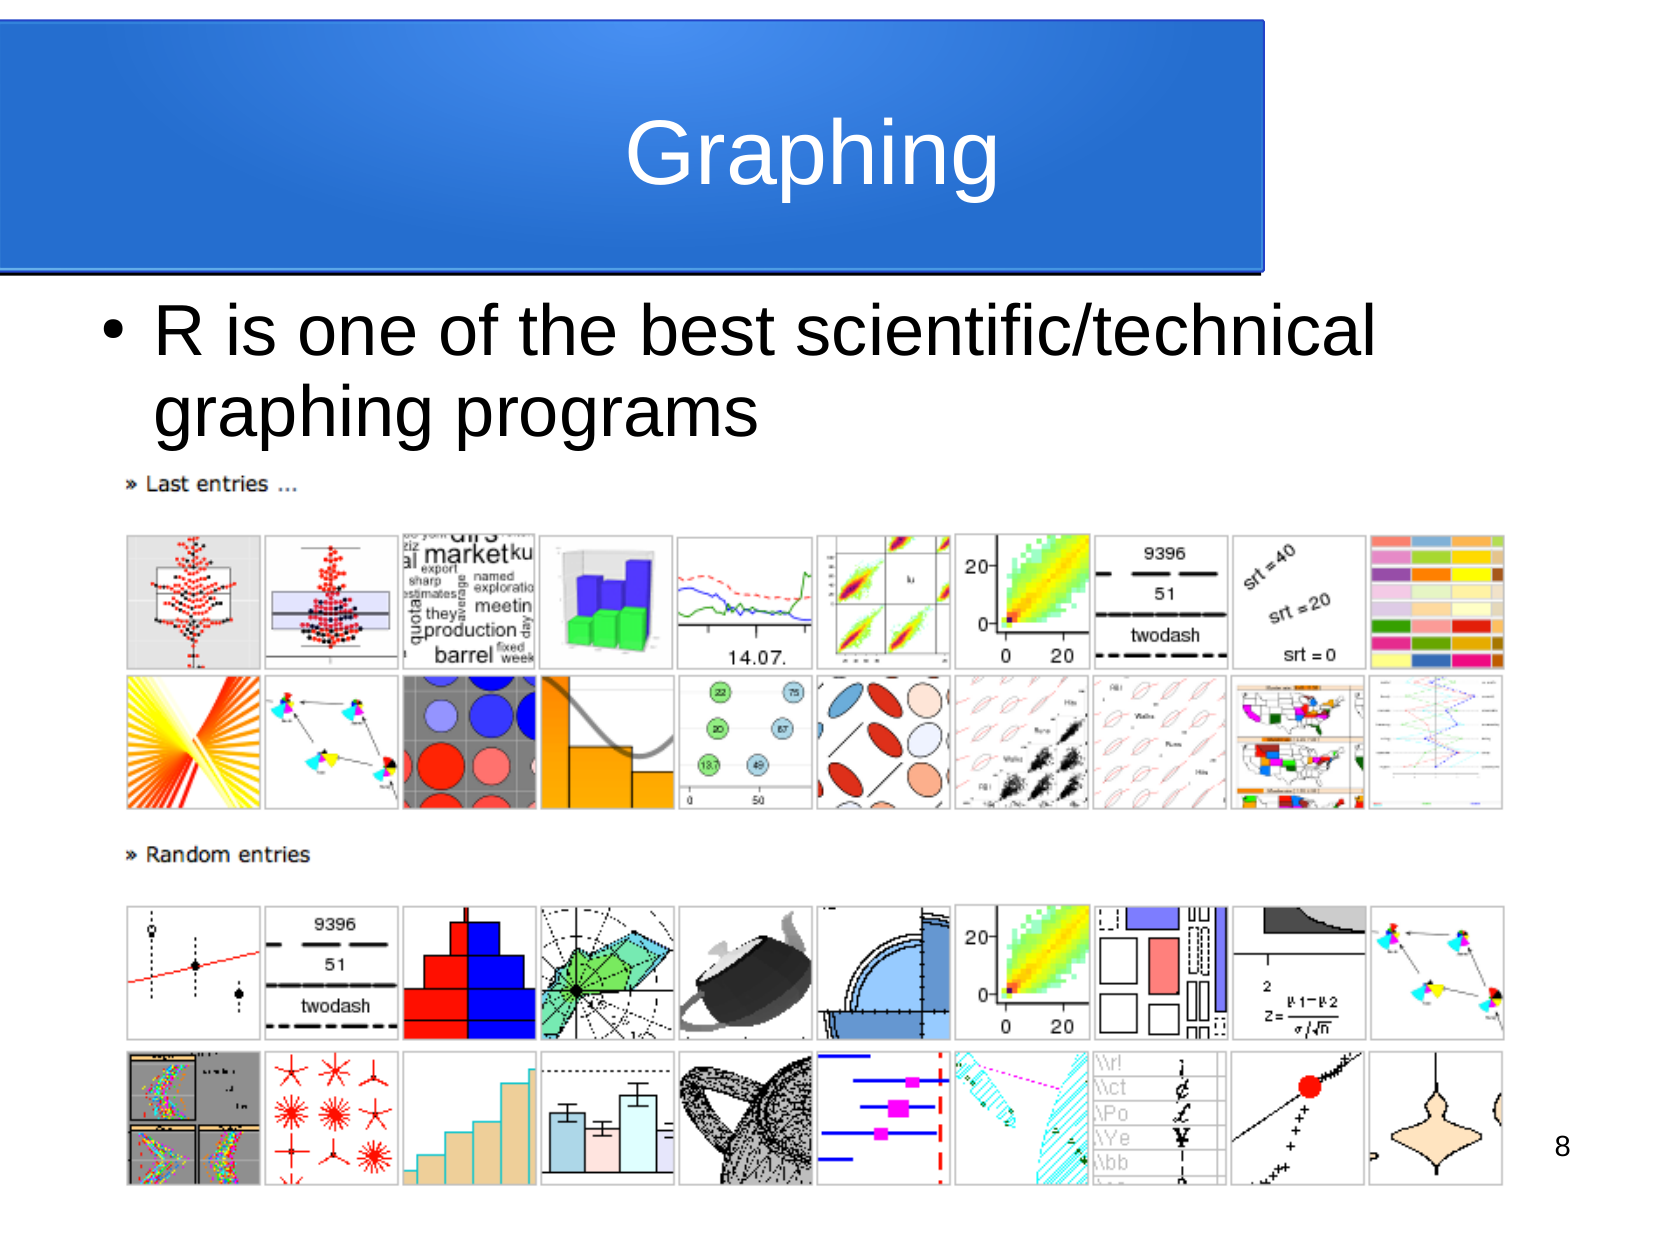

# Graphing
R is one of the best scientific/technical graphing programs
8